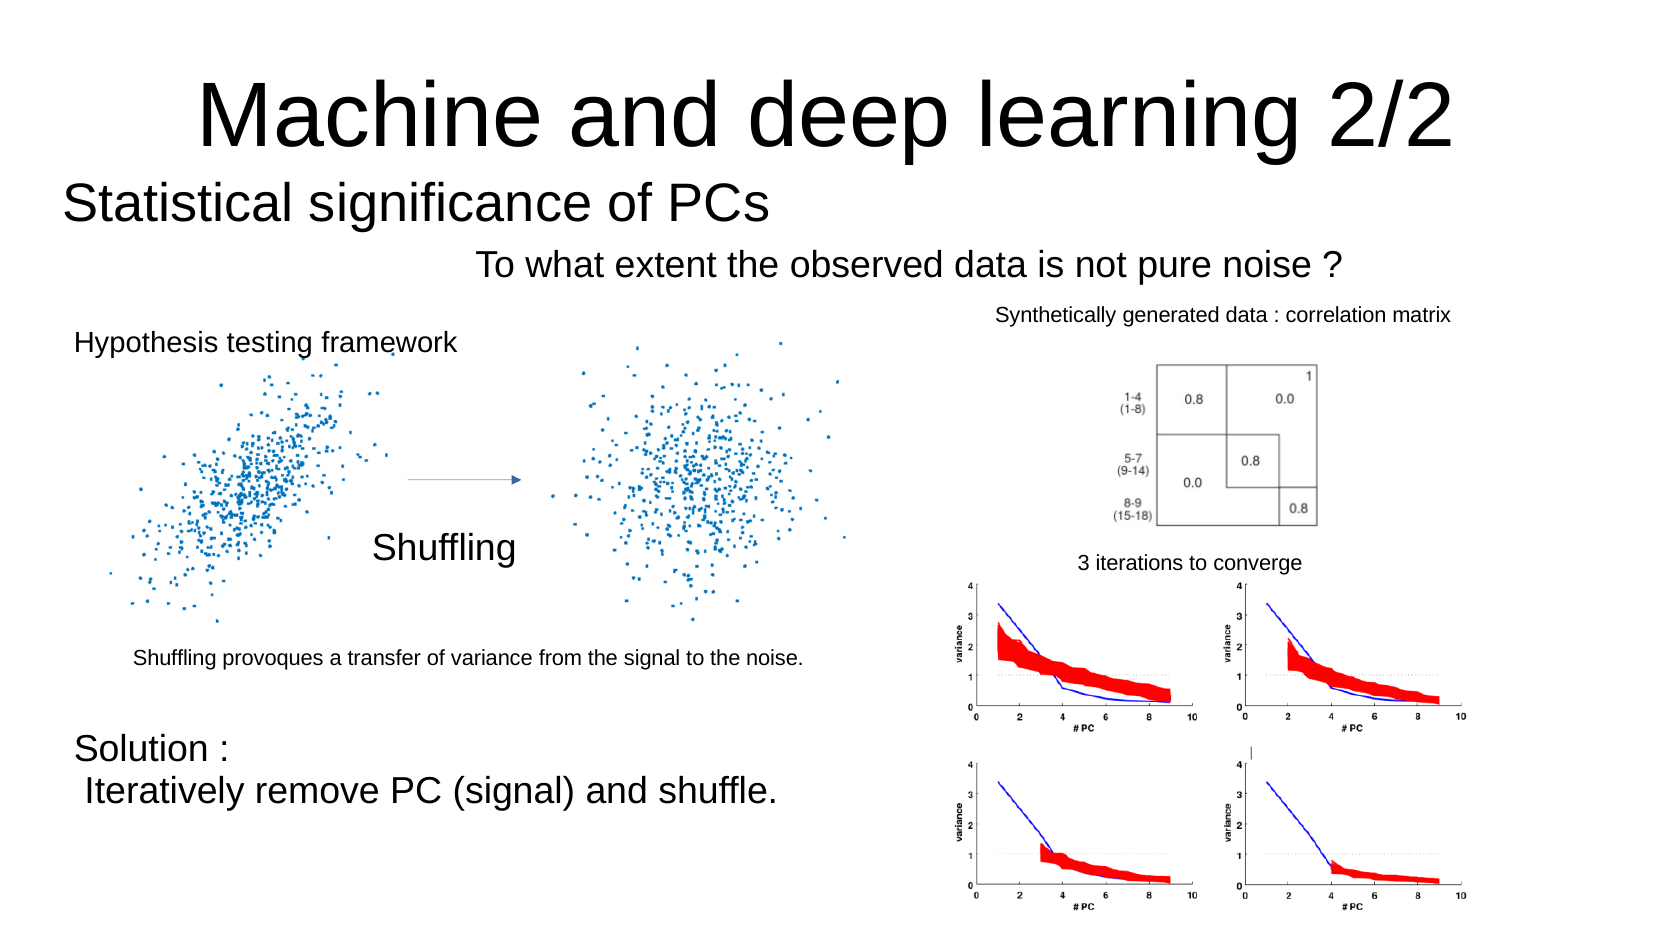

# Machine and deep learning 2/2
Statistical significance of PCs
To what extent the observed data is not pure noise ?
Synthetically generated data : correlation matrix
Hypothesis testing framework
Shuffling
3 iterations to converge
Shuffling provoques a transfer of variance from the signal to the noise.
Solution :
 Iteratively remove PC (signal) and shuffle.